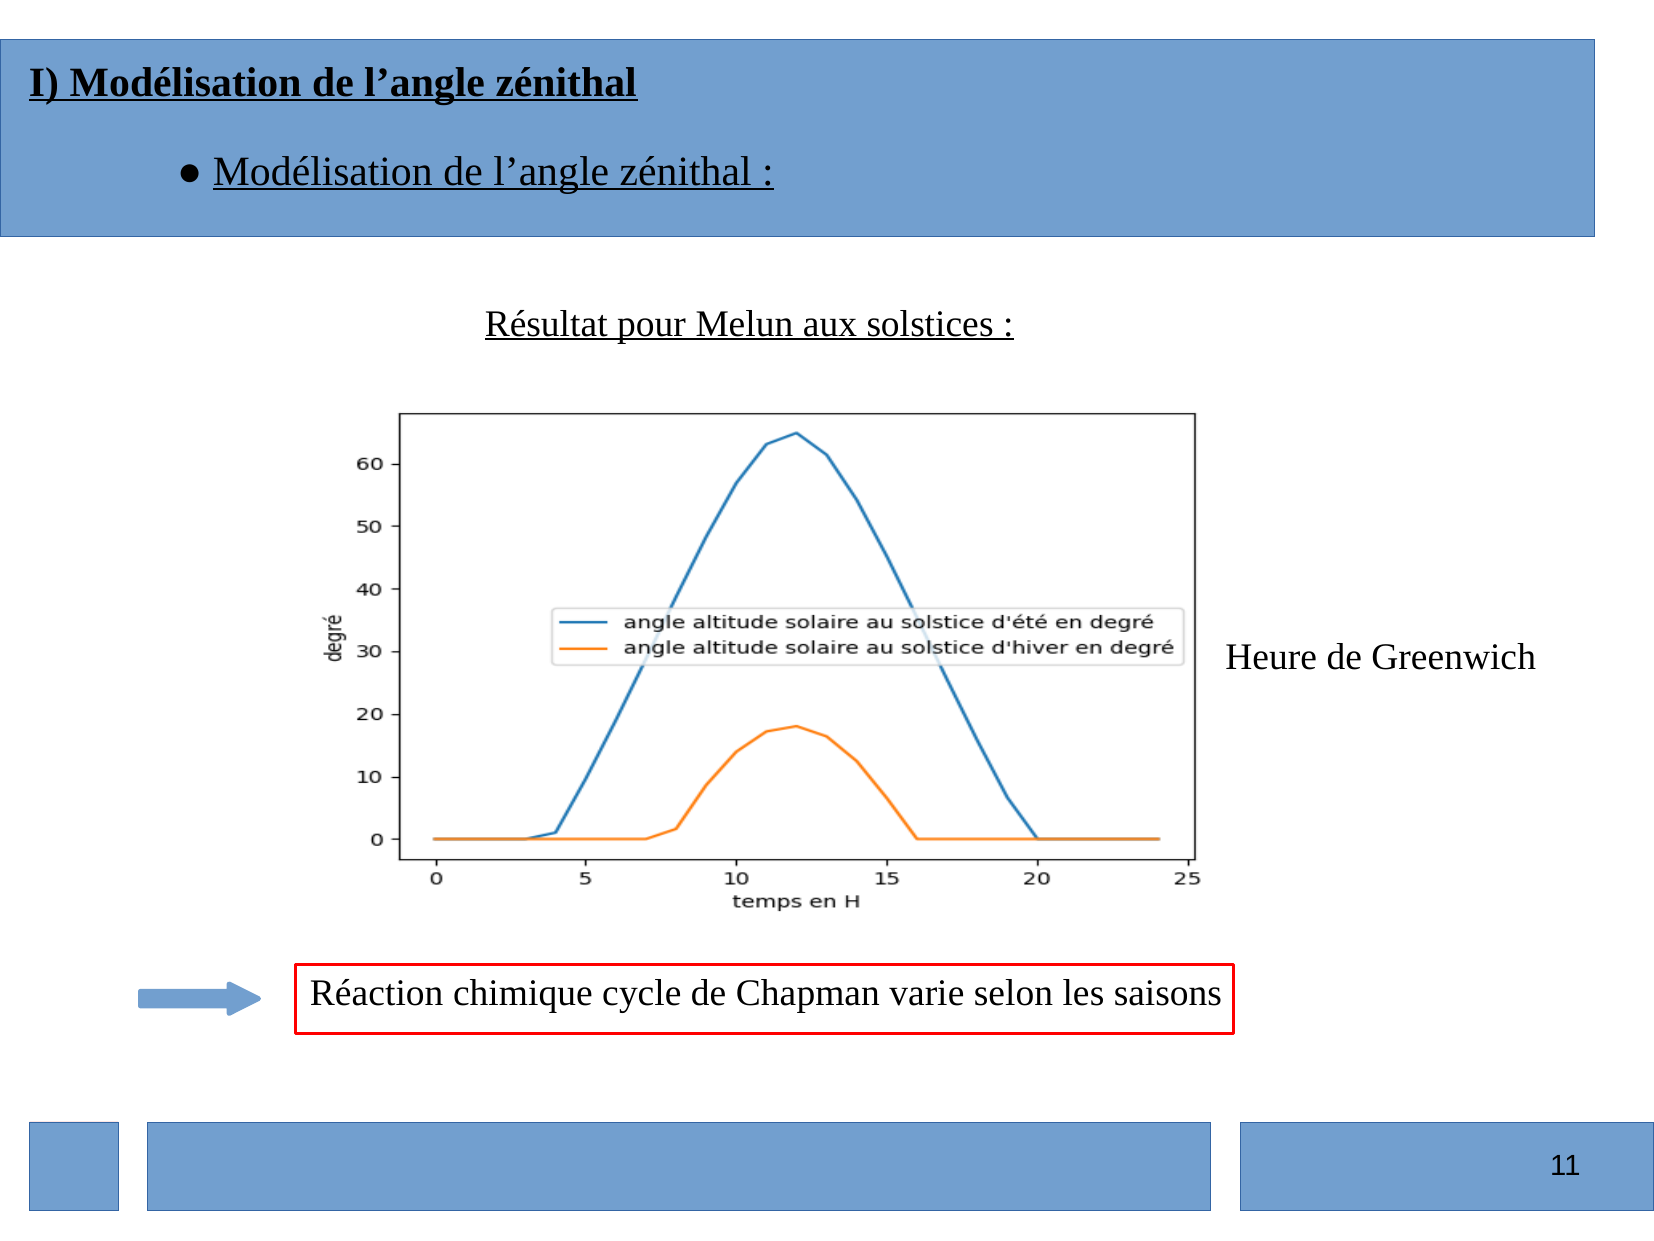

I) Modélisation de l’angle zénithal
● Modélisation de l’angle zénithal :
Résultat pour Melun aux solstices :
Heure de Greenwich
Réaction chimique cycle de Chapman varie selon les saisons
11